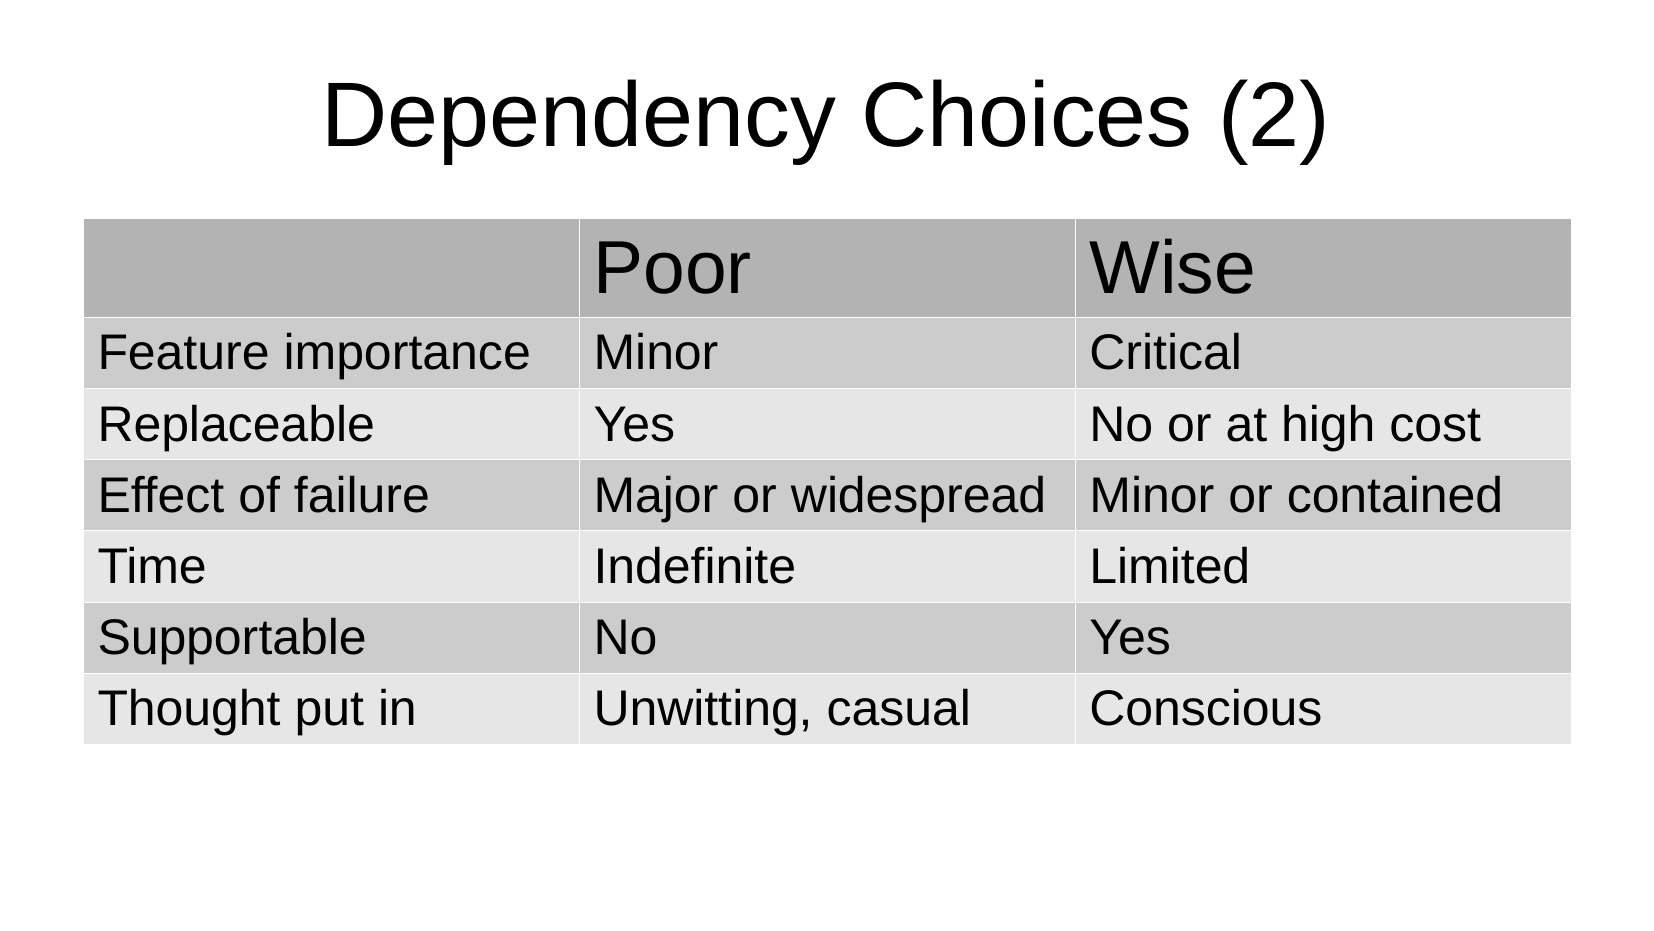

# Dependency Choices (2)
| | Poor | Wise |
| --- | --- | --- |
| Feature importance | Minor | Critical |
| Replaceable | Yes | No or at high cost |
| Effect of failure | Major or widespread | Minor or contained |
| Time | Indefinite | Limited |
| Supportable | No | Yes |
| Thought put in | Unwitting, casual | Conscious |